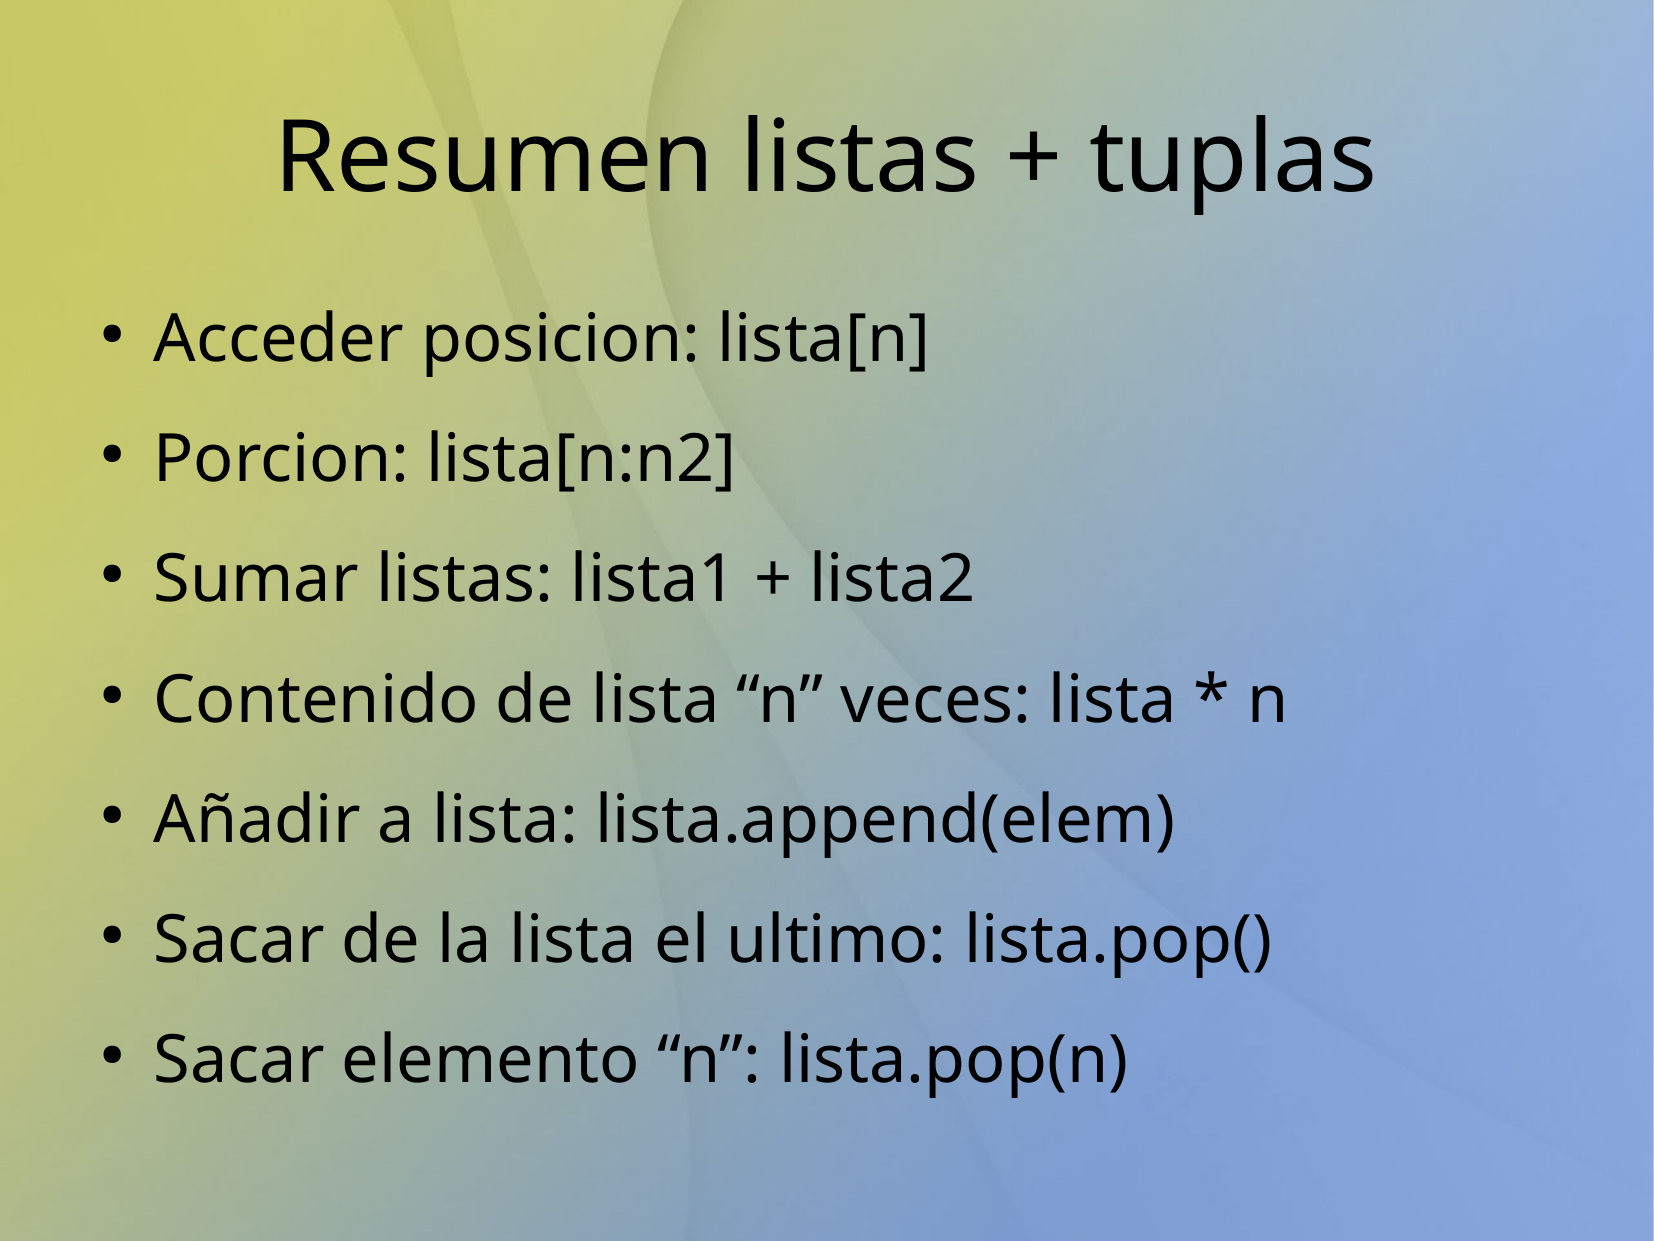

# Resumen listas + tuplas
Acceder posicion: lista[n]
Porcion: lista[n:n2]
Sumar listas: lista1 + lista2
Contenido de lista “n” veces: lista * n
Añadir a lista: lista.append(elem)
Sacar de la lista el ultimo: lista.pop()
Sacar elemento “n”: lista.pop(n)